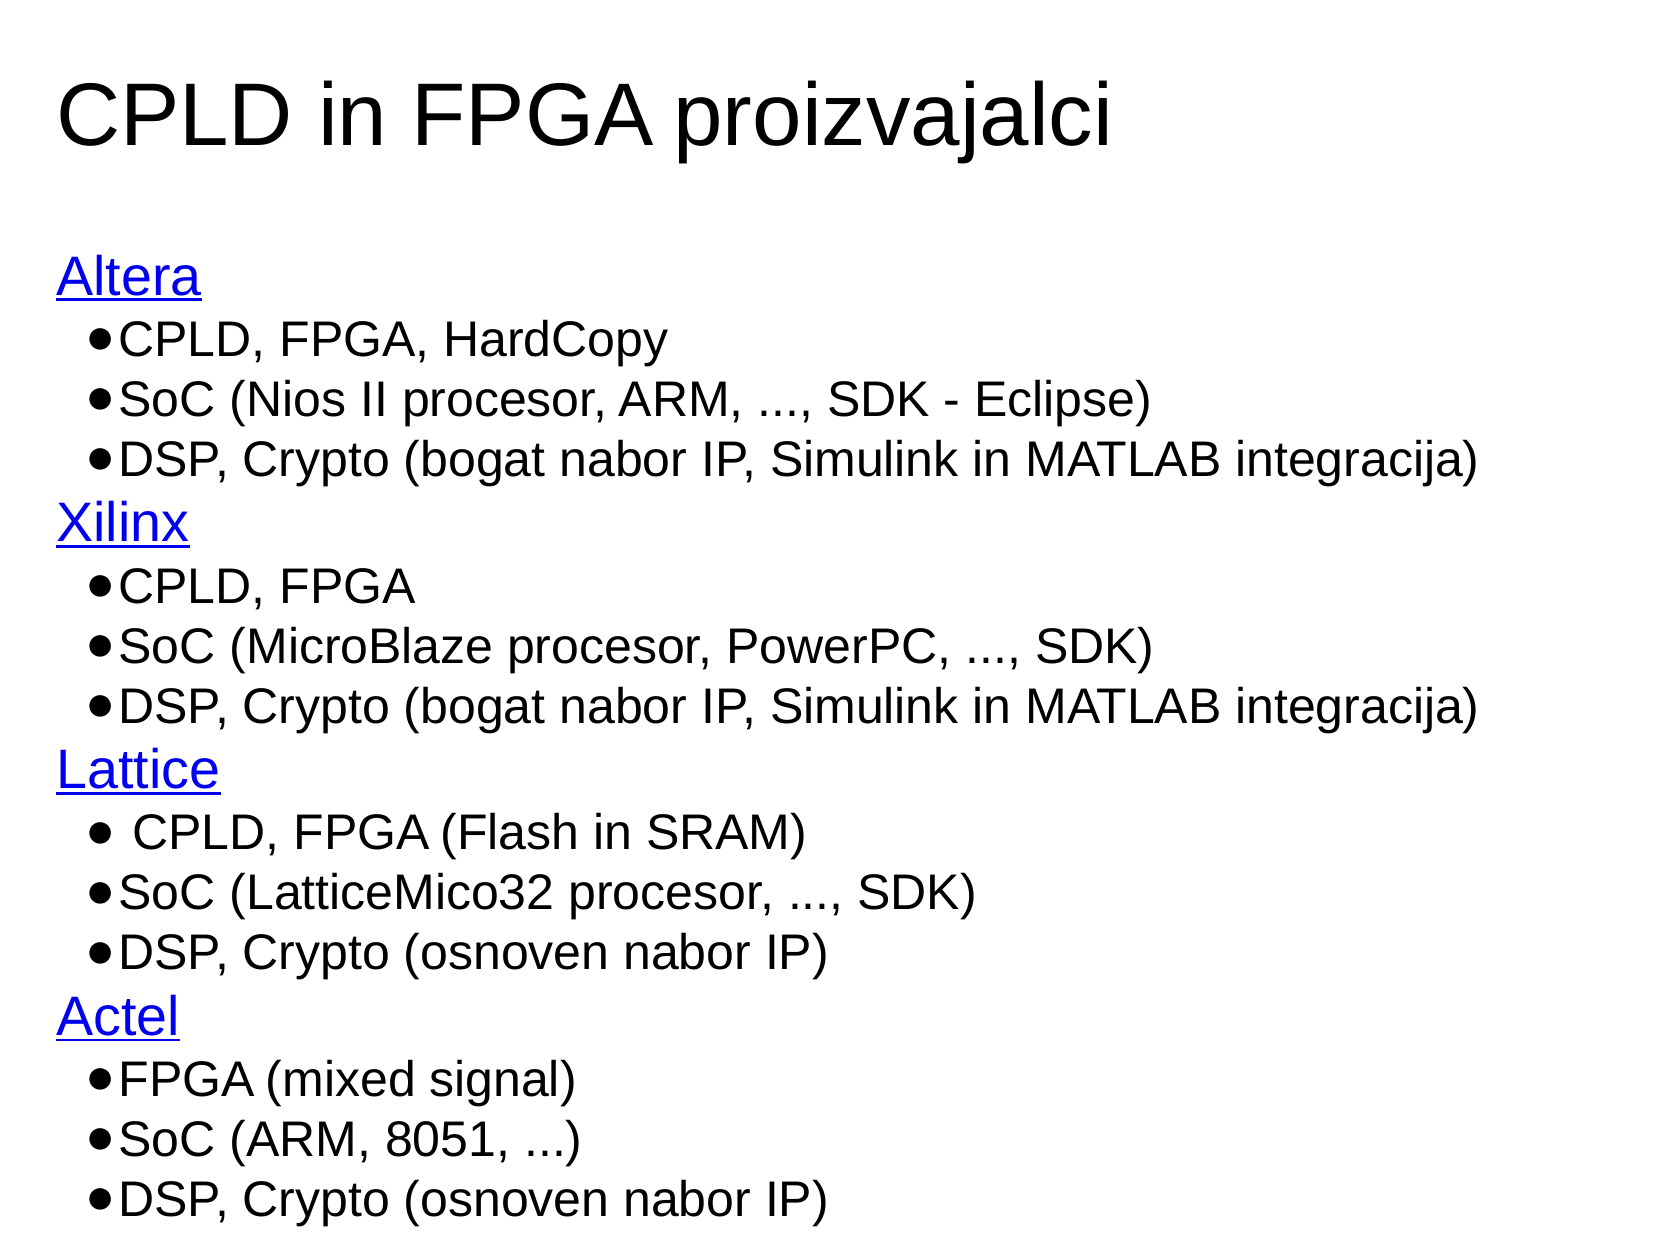

# CPLD in FPGA proizvajalci
Altera
CPLD, FPGA, HardCopy
SoC (Nios II procesor, ARM, ..., SDK - Eclipse)
DSP, Crypto (bogat nabor IP, Simulink in MATLAB integracija)
Xilinx
CPLD, FPGA
SoC (MicroBlaze procesor, PowerPC, ..., SDK)
DSP, Crypto (bogat nabor IP, Simulink in MATLAB integracija)
Lattice
 CPLD, FPGA (Flash in SRAM)
SoC (LatticeMico32 procesor, ..., SDK)
DSP, Crypto (osnoven nabor IP)
Actel
FPGA (mixed signal)
SoC (ARM, 8051, ...)
DSP, Crypto (osnoven nabor IP)